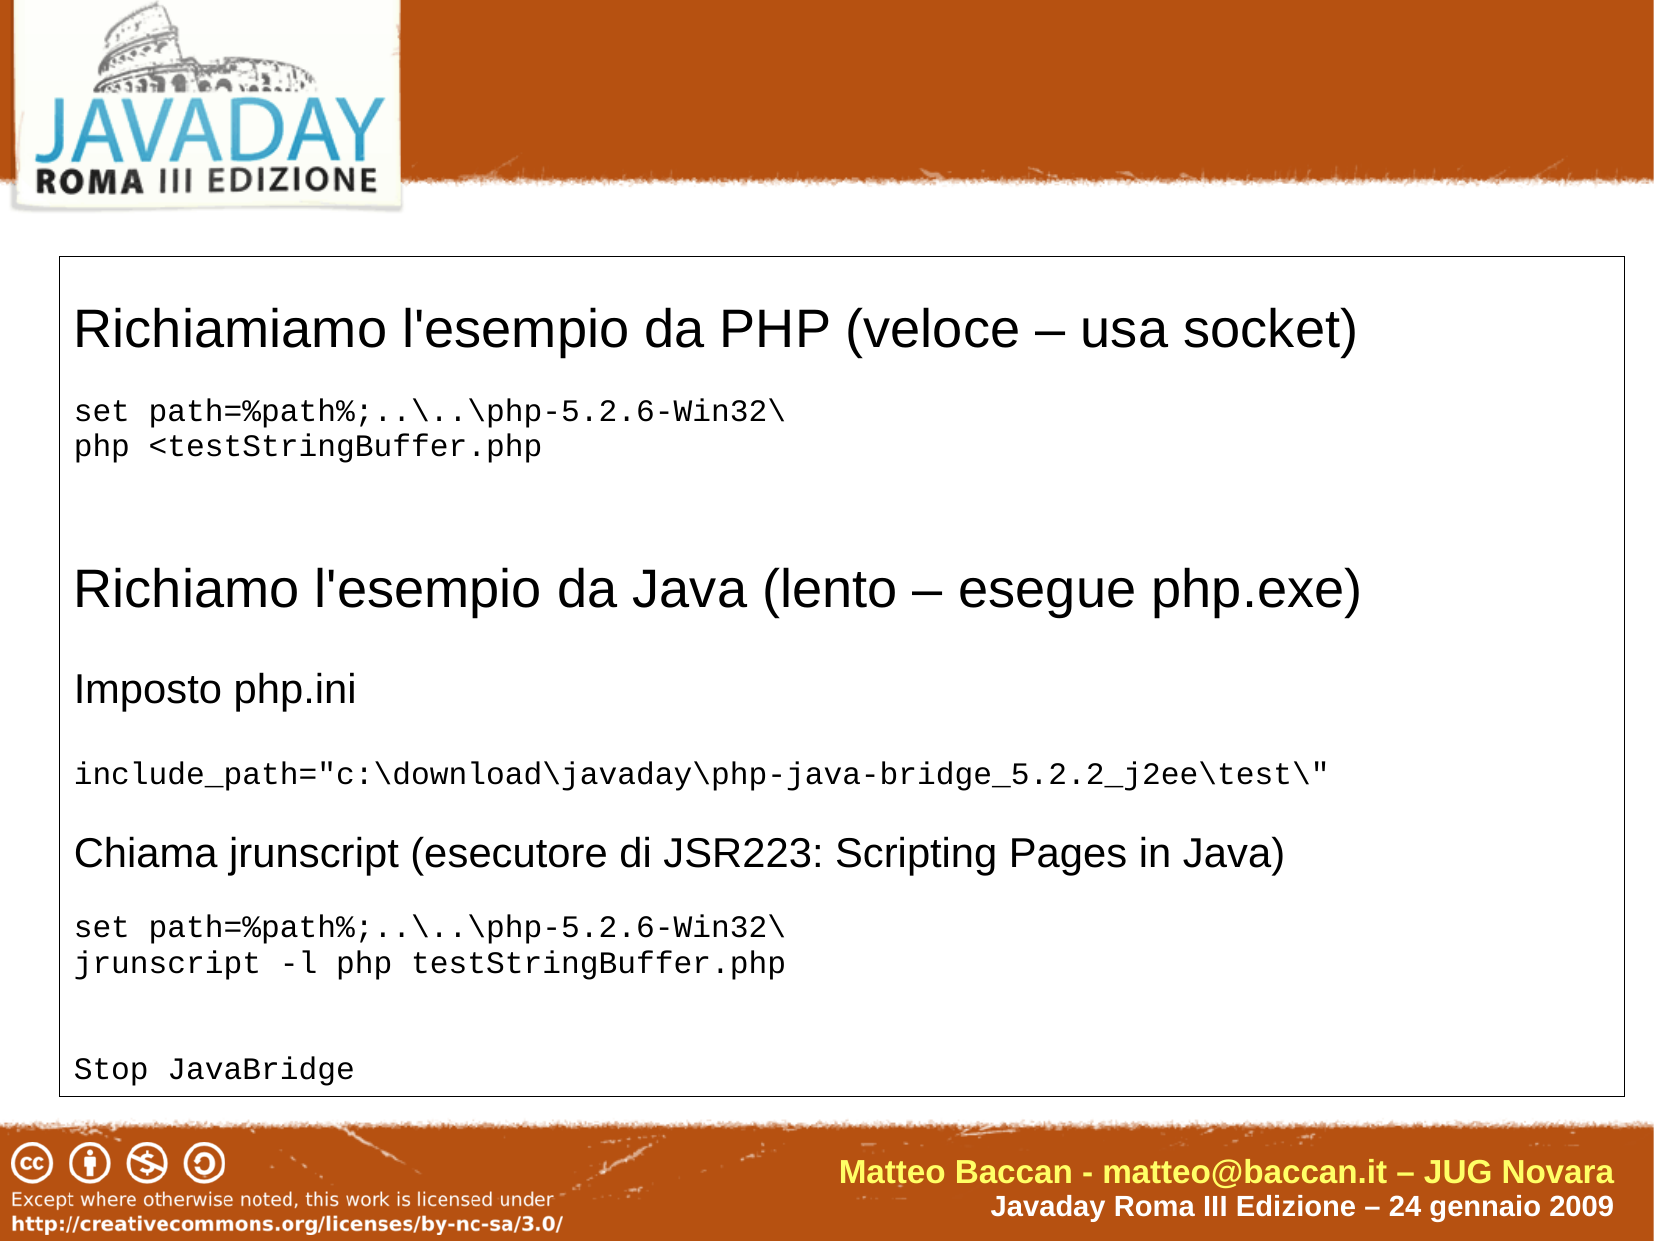

Richiamiamo l'esempio da PHP (veloce – usa socket)
set path=%path%;..\..\php-5.2.6-Win32\
php <testStringBuffer.php
Richiamo l'esempio da Java (lento – esegue php.exe)
Imposto php.ini
include_path="c:\download\javaday\php-java-bridge_5.2.2_j2ee\test\"
Chiama jrunscript (esecutore di JSR223: Scripting Pages in Java)
set path=%path%;..\..\php-5.2.6-Win32\
jrunscript -l php testStringBuffer.php
Stop JavaBridge